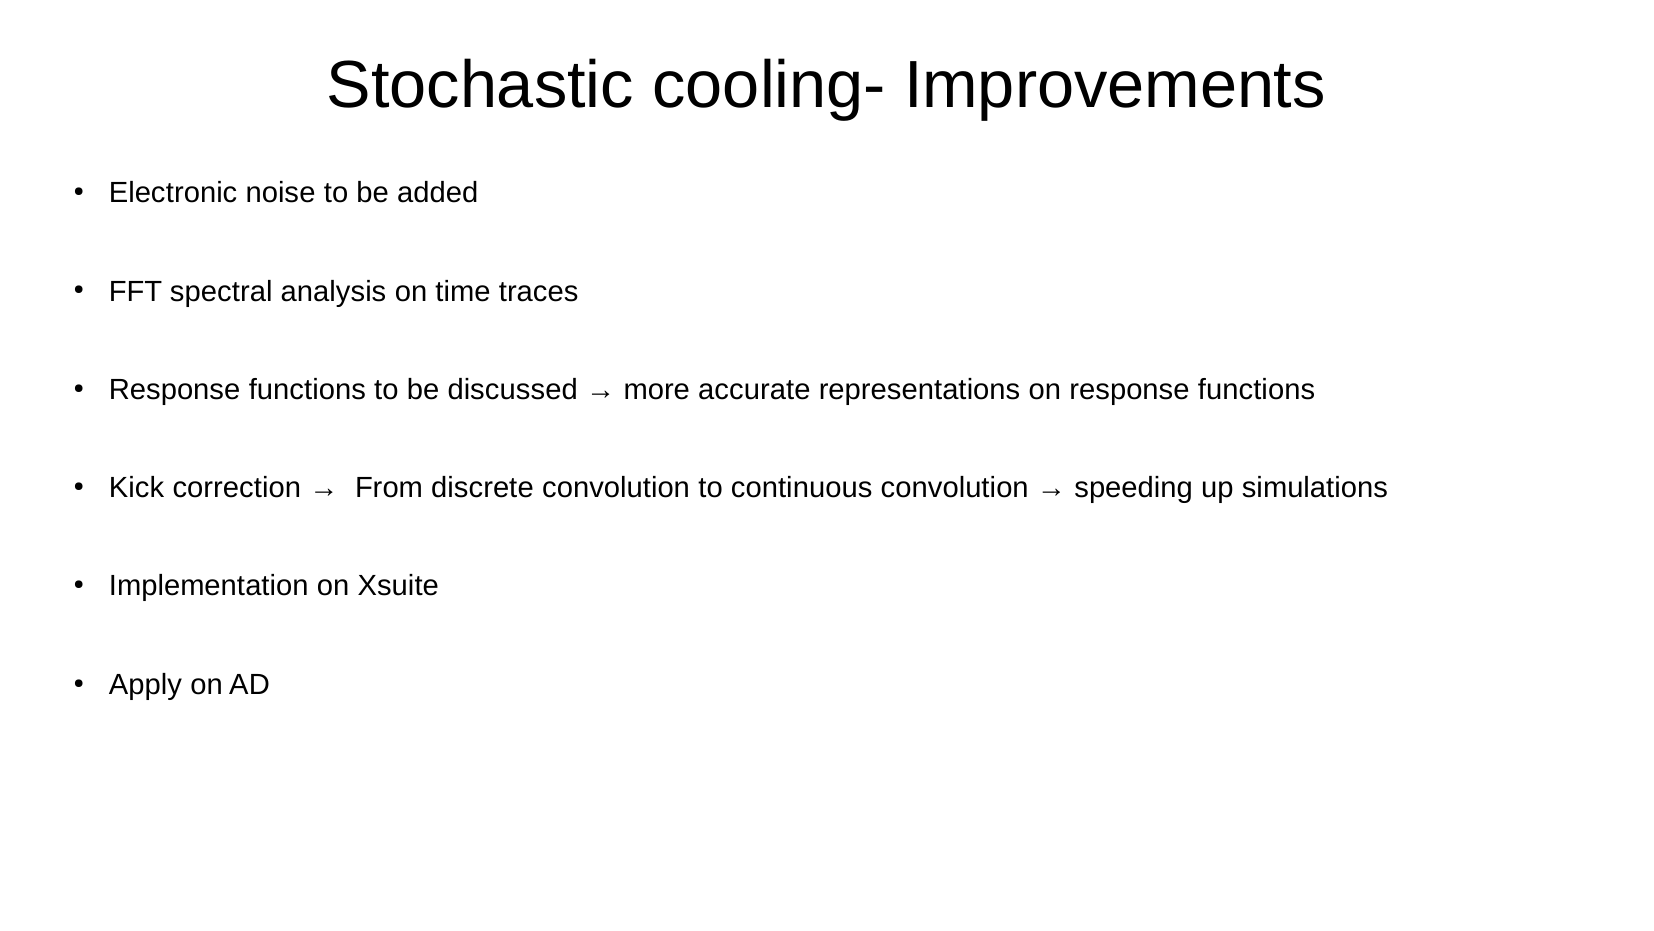

# Stochastic cooling- Improvements
Electronic noise to be added
FFT spectral analysis on time traces
Response functions to be discussed → more accurate representations on response functions
Kick correction → From discrete convolution to continuous convolution → speeding up simulations
Implementation on Xsuite
Apply on AD